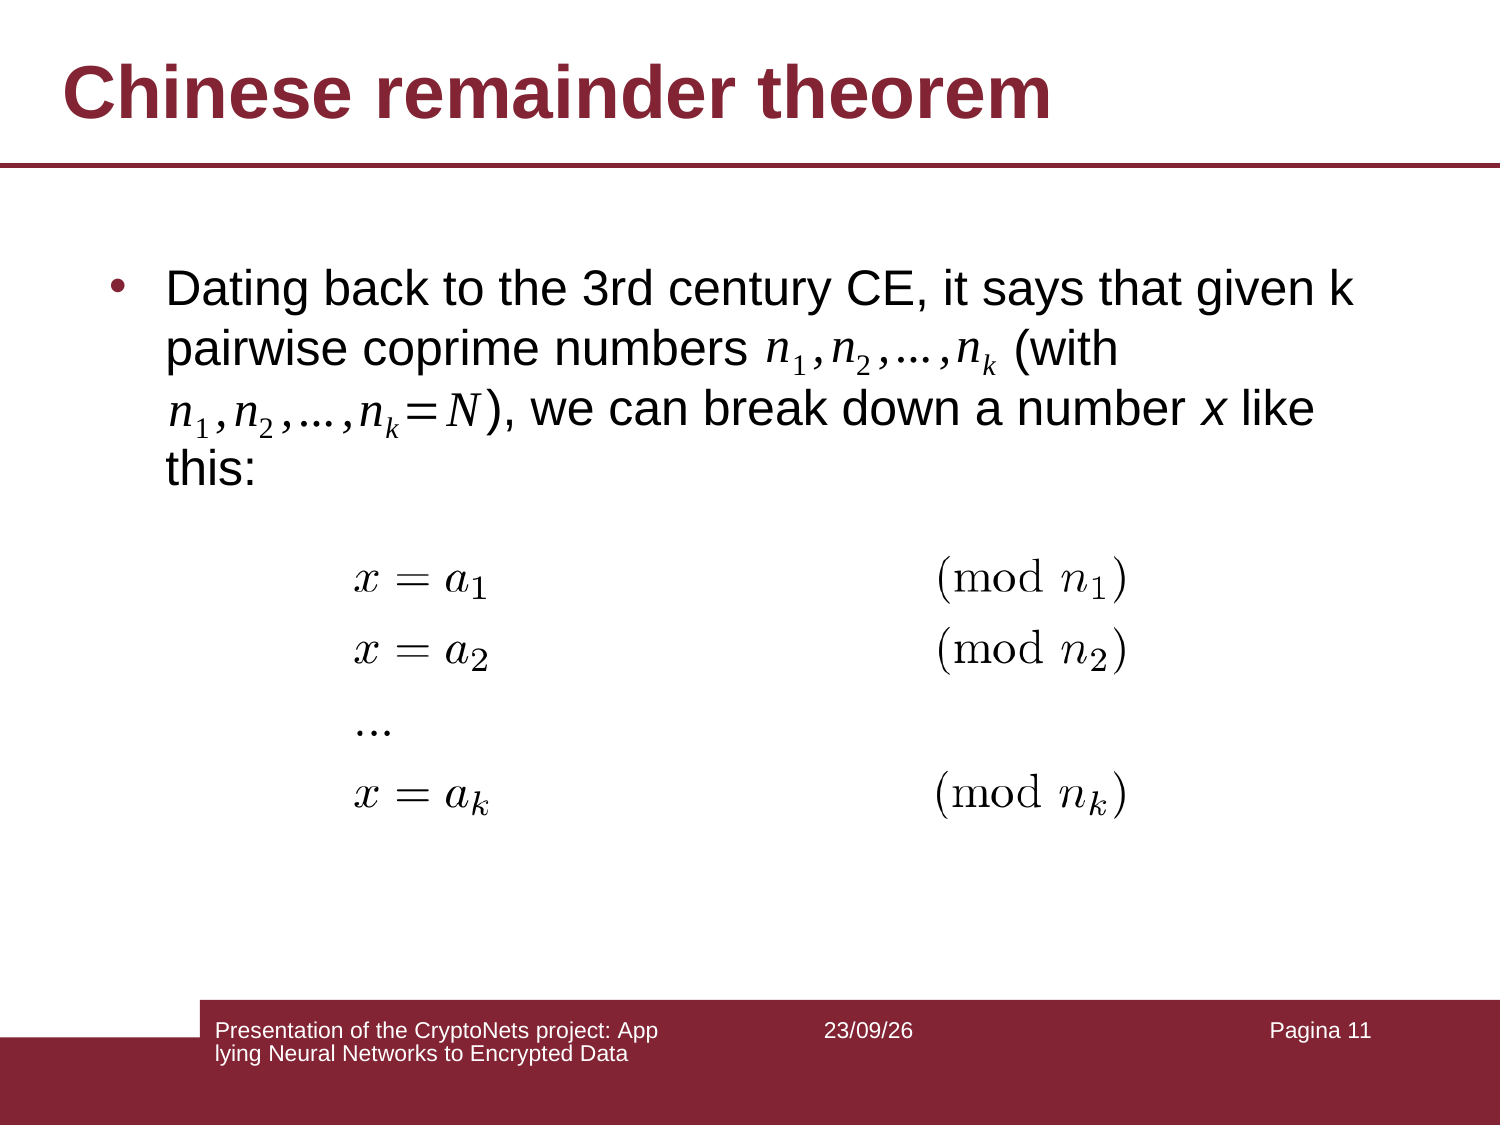

# Chinese remainder theorem
Dating back to the 3rd century CE, it says that given k pairwise coprime numbers (with
 ), we can break down a number x like this:
Presentation of the CryptoNets project: Applying Neural Networks to Encrypted Data
3/10/19
11